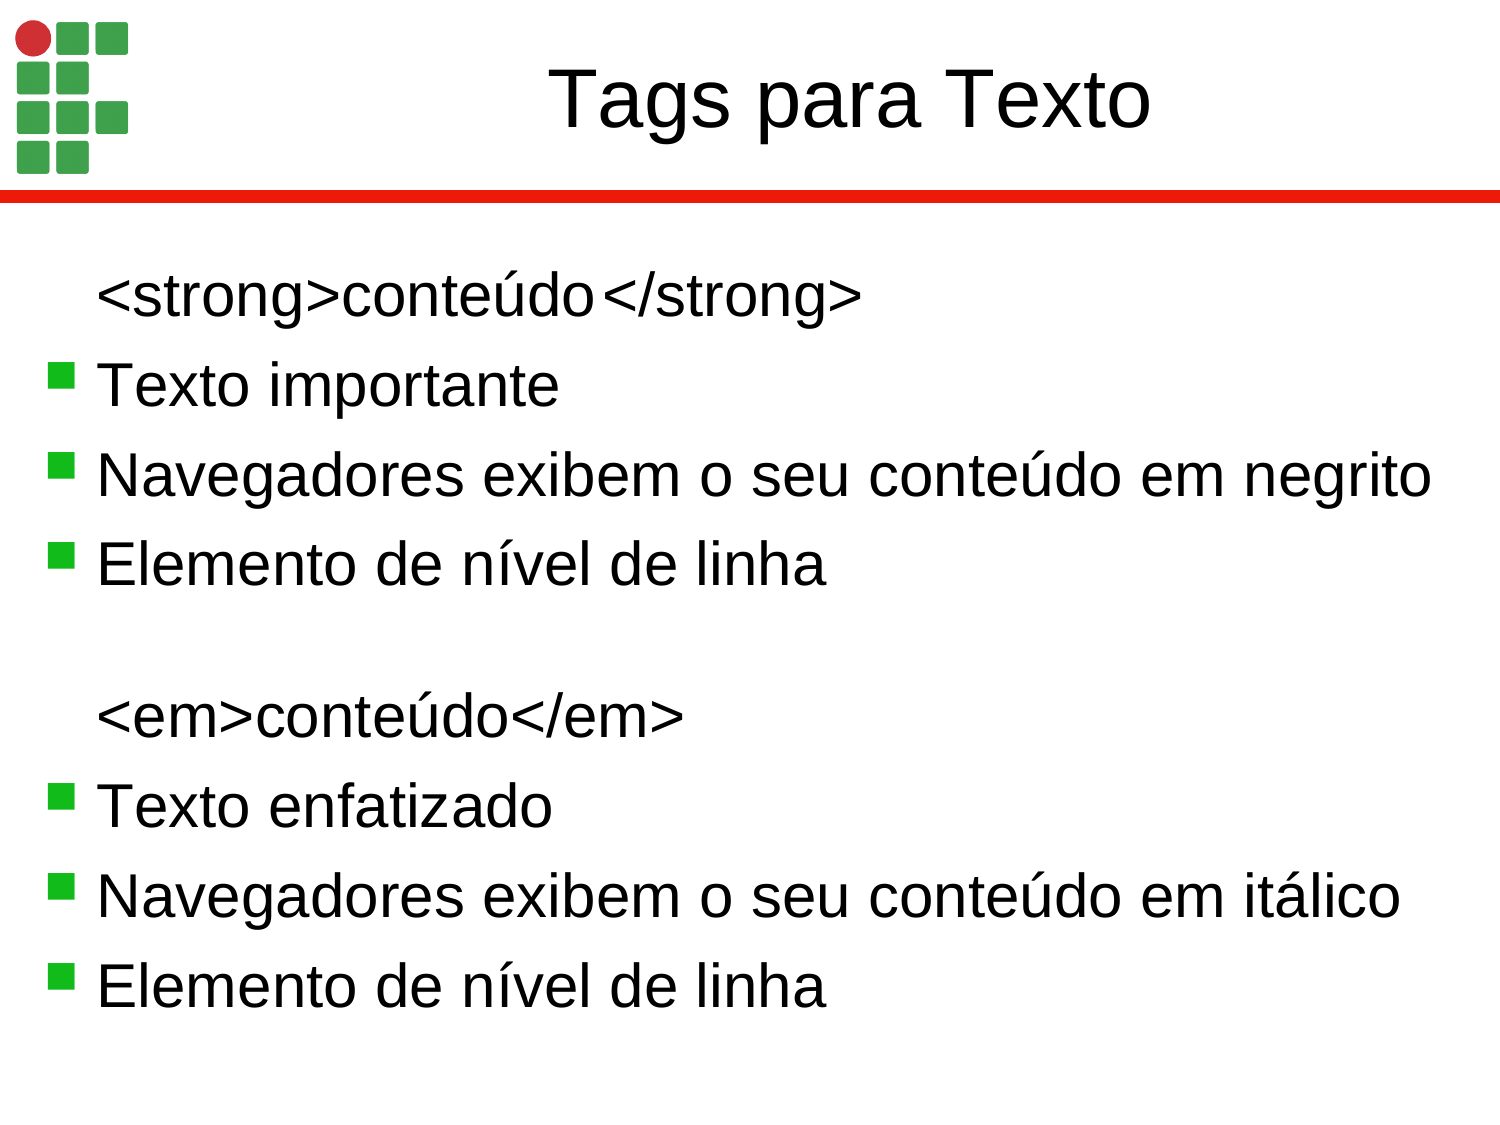

# Tags para Texto
<strong>conteúdo	</strong>
Texto importante
Navegadores exibem o seu conteúdo em negrito
Elemento de nível de linha
<em>conteúdo</em>
Texto enfatizado
Navegadores exibem o seu conteúdo em itálico
Elemento de nível de linha